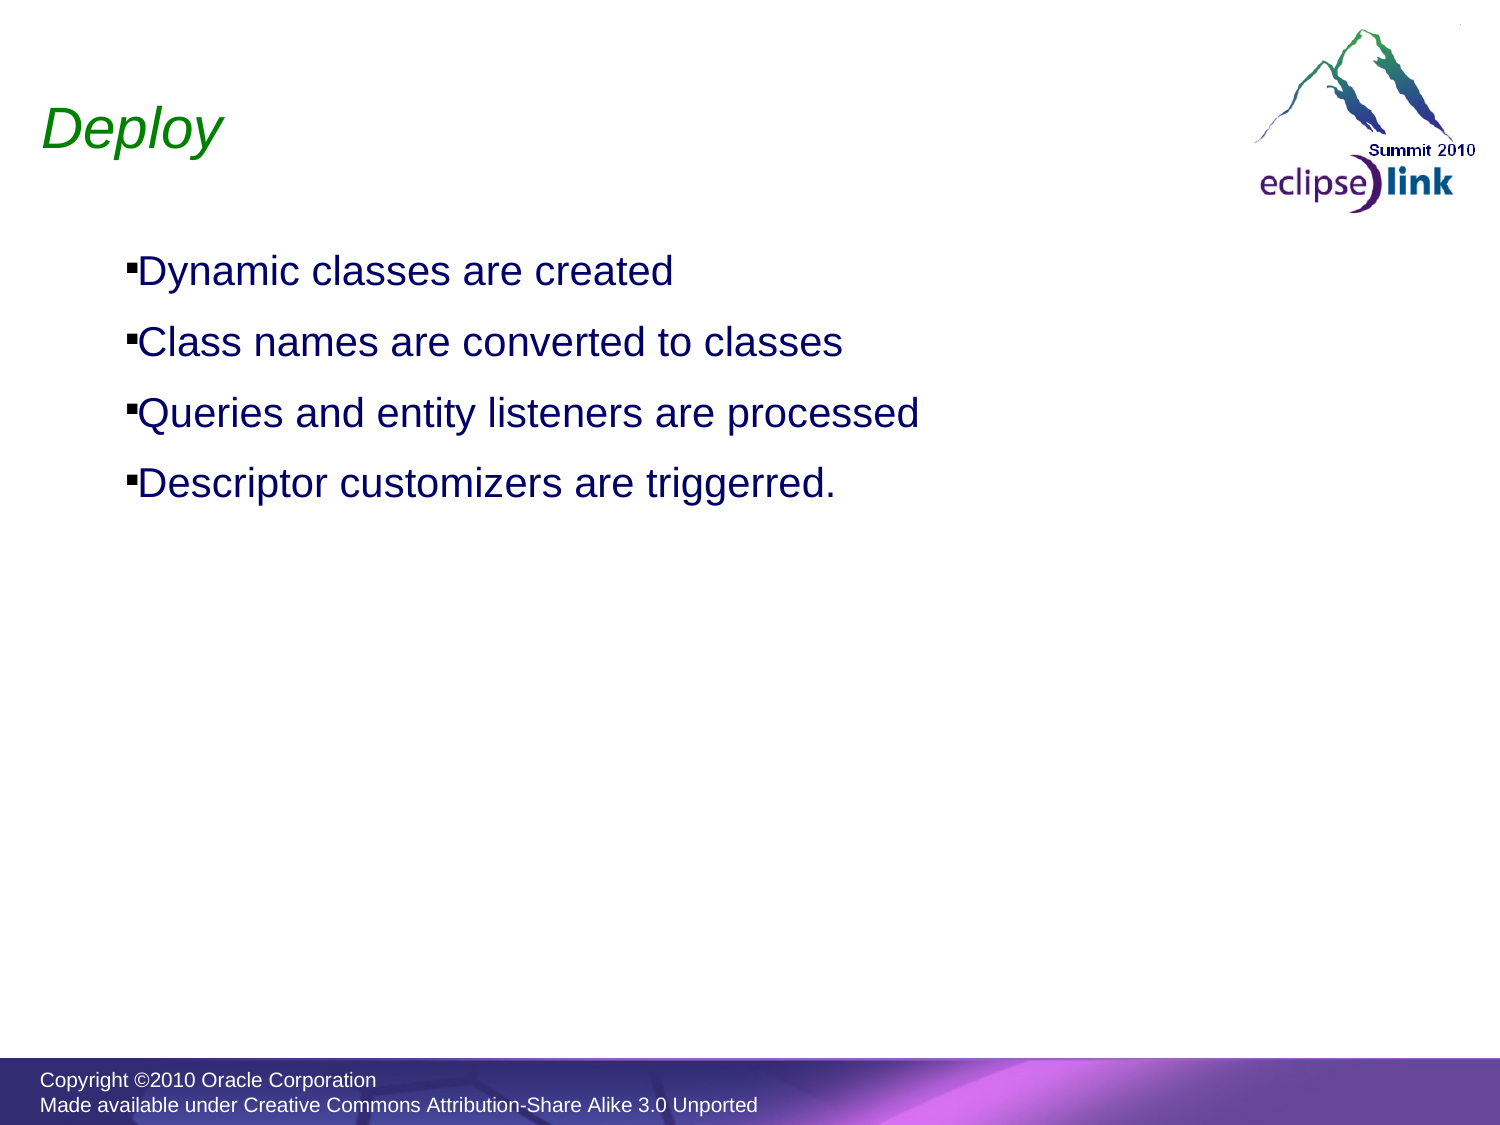

# Deploy
Dynamic classes are created
Class names are converted to classes
Queries and entity listeners are processed
Descriptor customizers are triggerred.